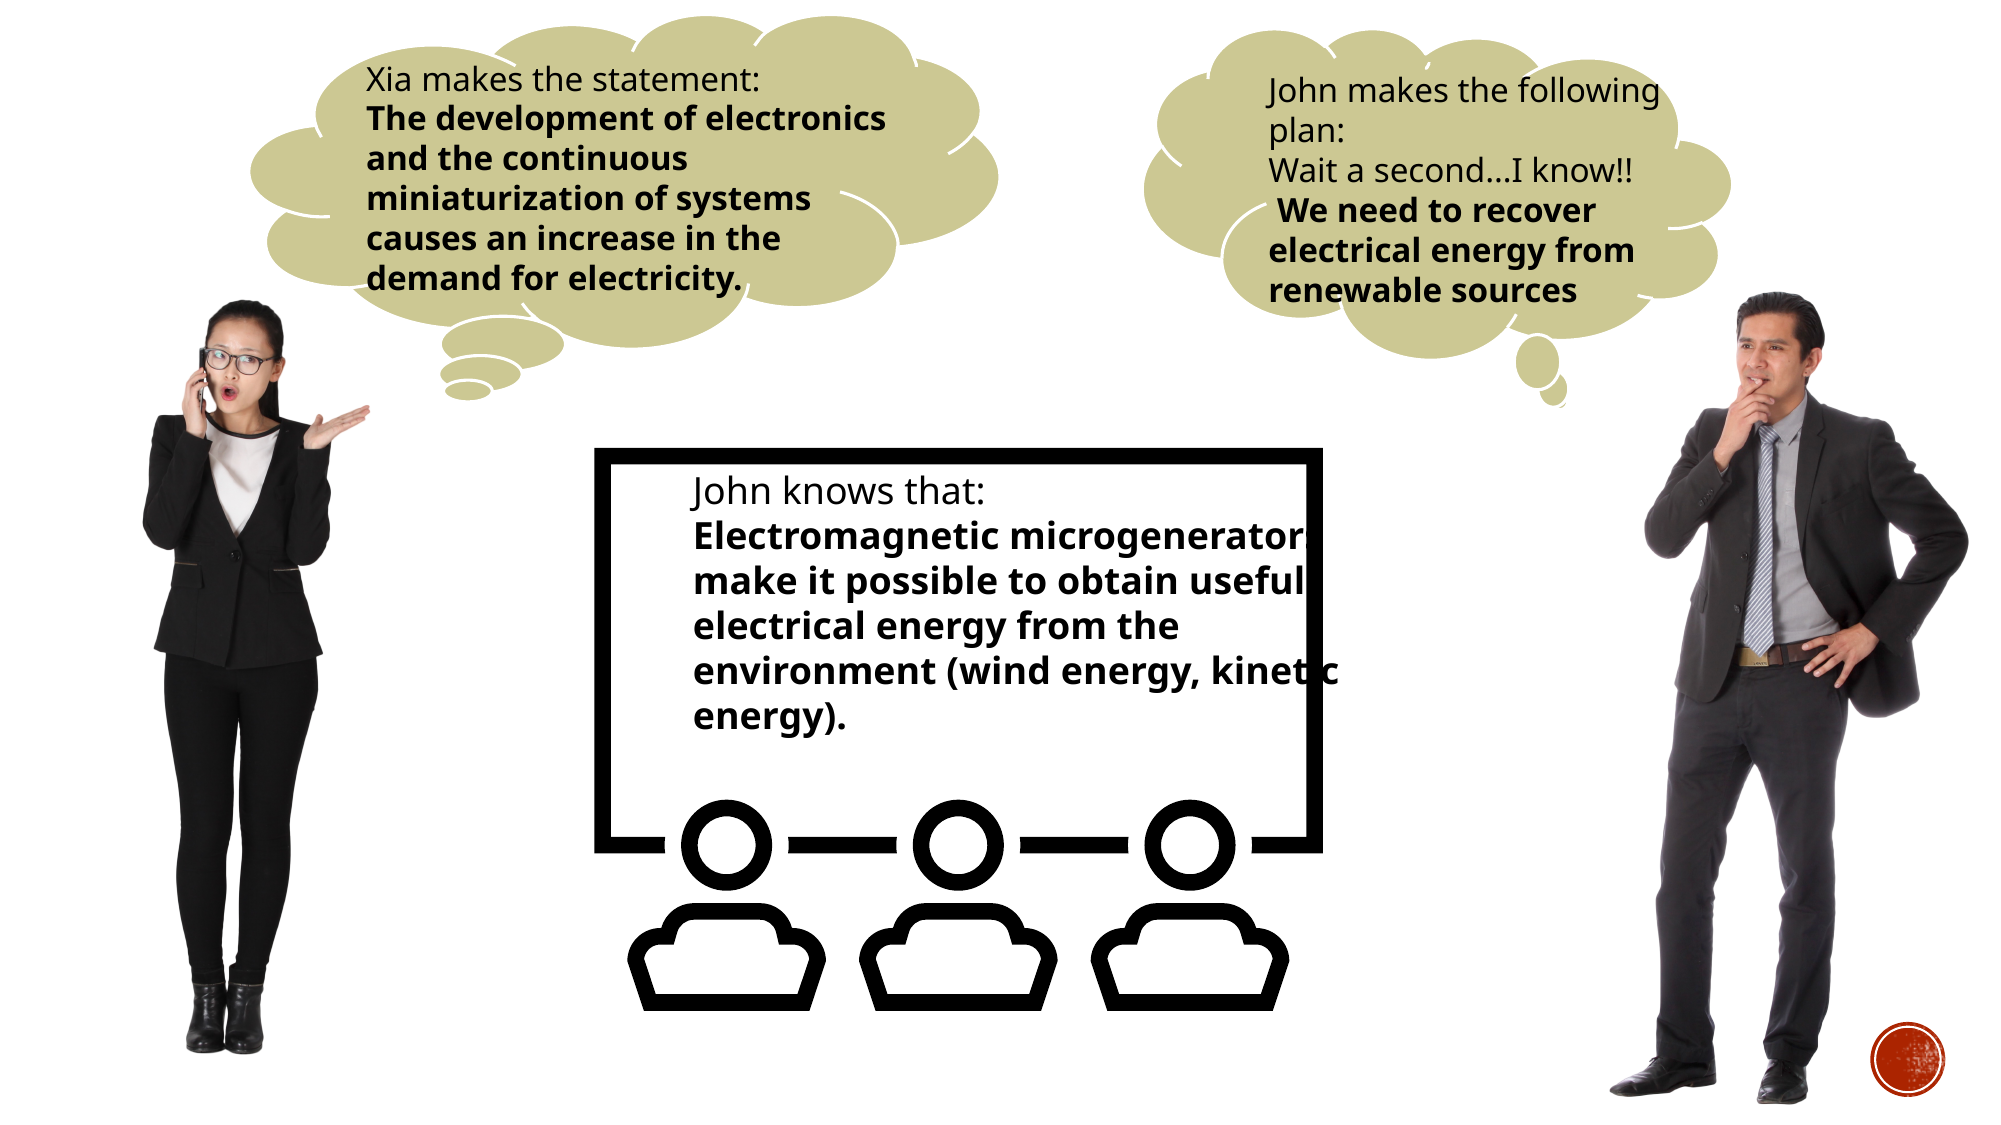

Xia makes the statement:
The development of electronics and the continuous miniaturization of systems causes an increase in the demand for electricity.
John makes the following plan:
Wait a second…I know!!
 We need to recover electrical energy from renewable sources
John knows that:
Electromagnetic microgenerators make it possible to obtain useful electrical energy from the environment (wind energy, kinetic energy).